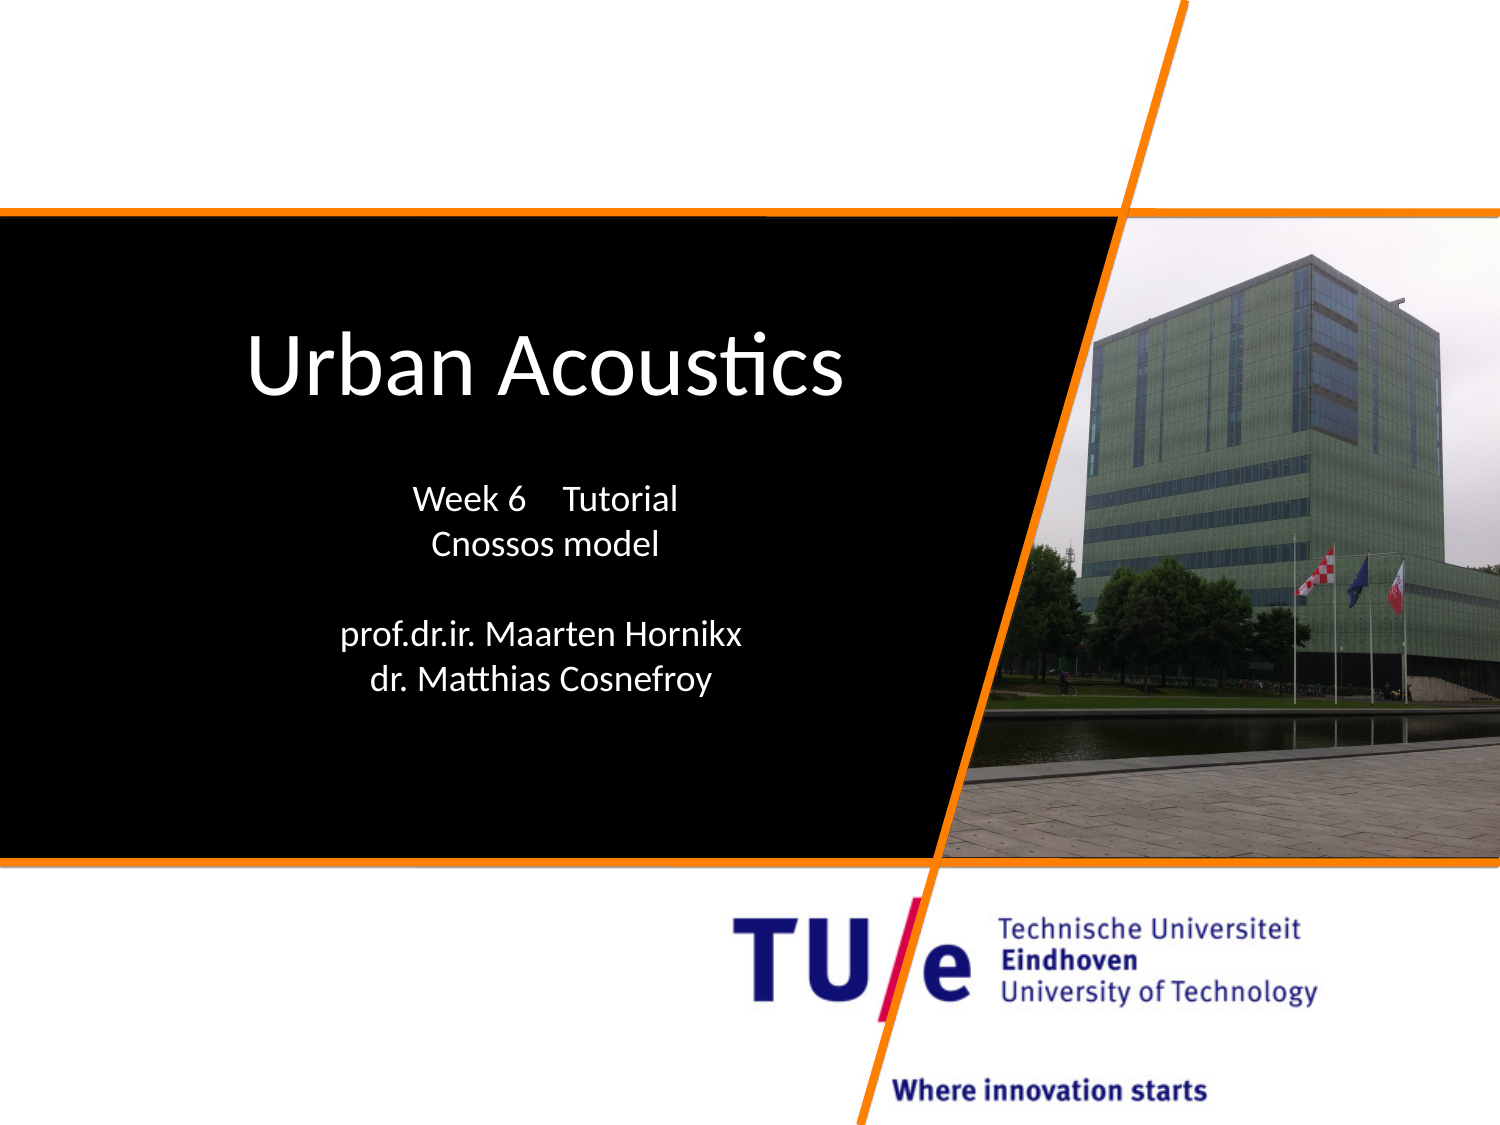

# Urban Acoustics Week 6 	Tutorial Cnossos model prof.dr.ir. Maarten Hornikx dr. Matthias Cosnefroy